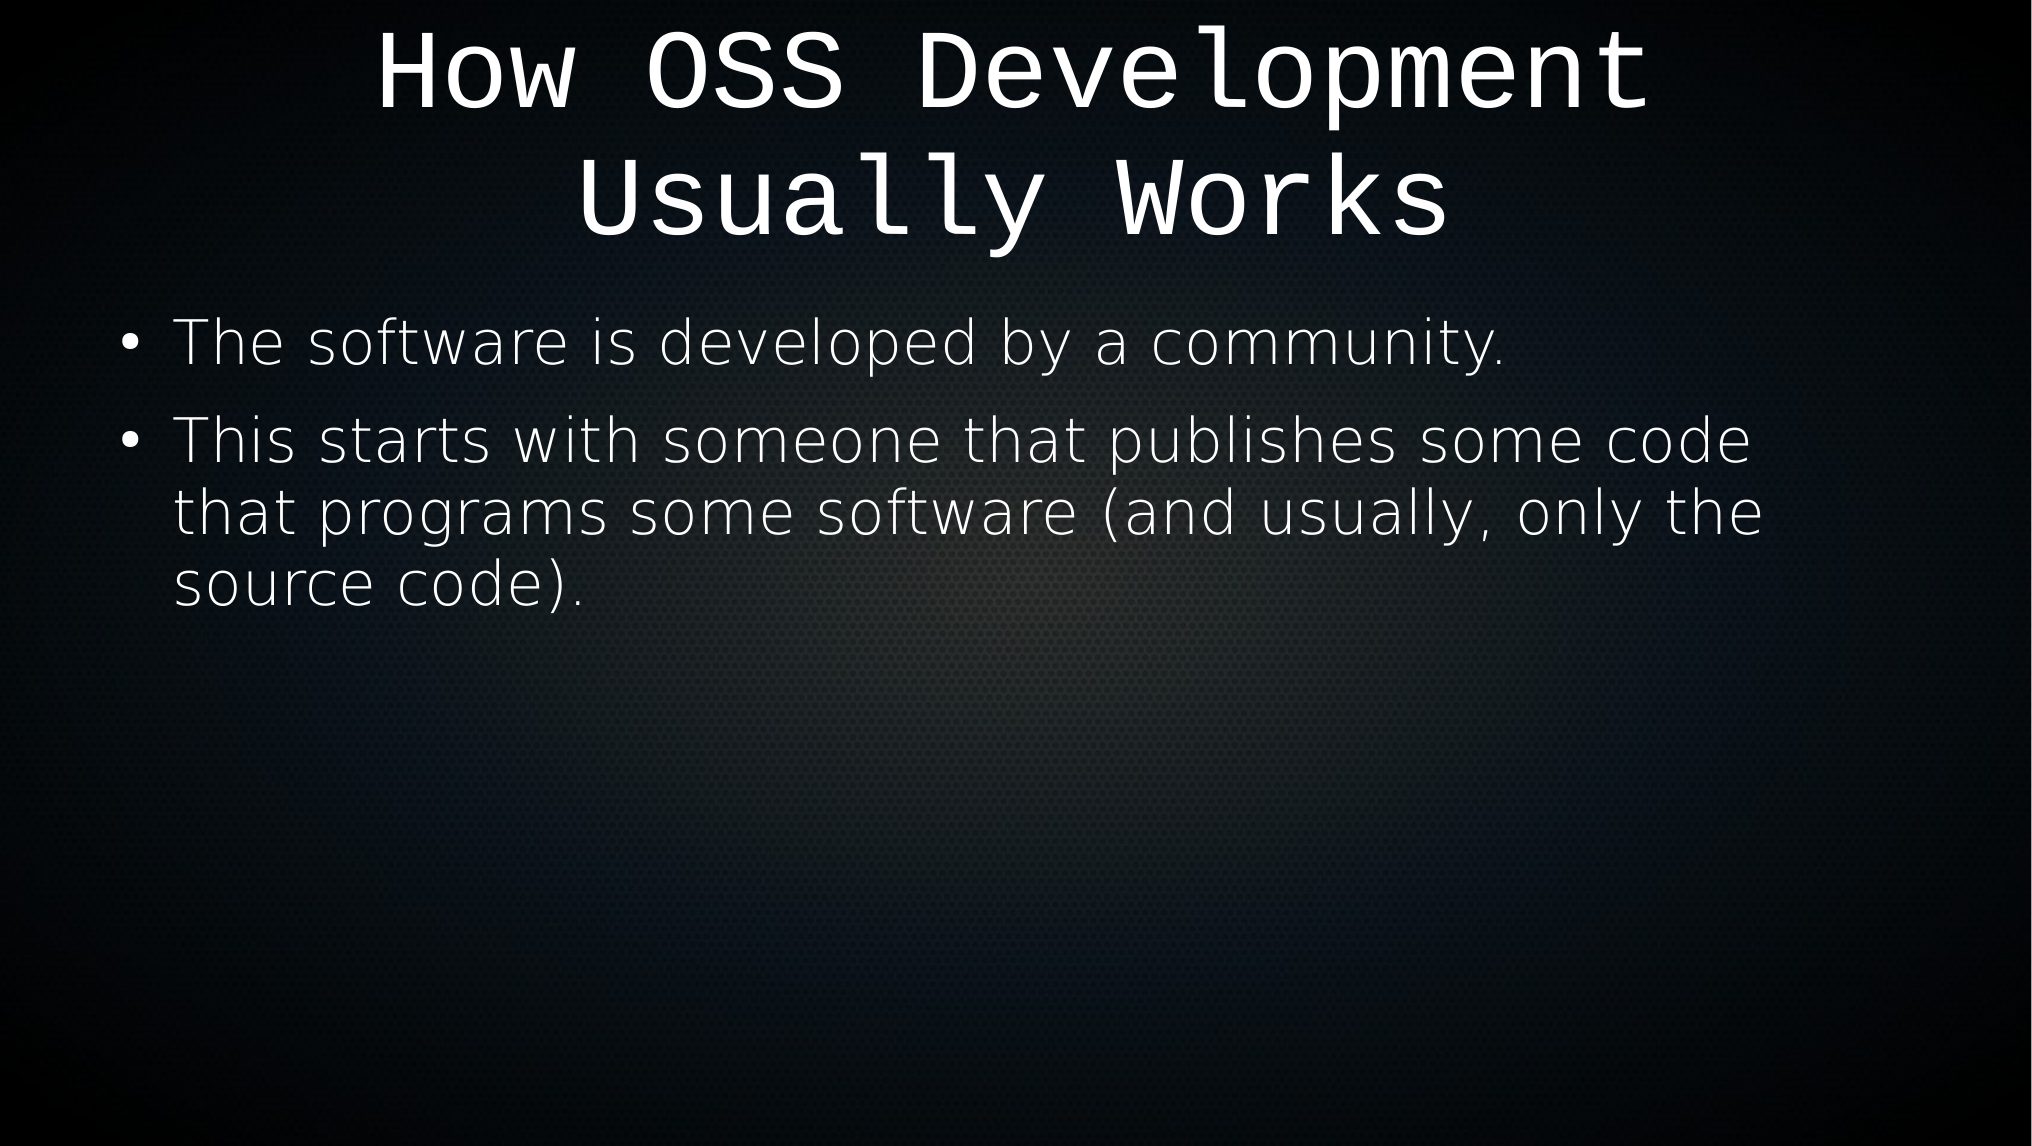

# How OSS Development Usually Works
The software is developed by a community.
This starts with someone that publishes some code that programs some software (and usually, only the source code).